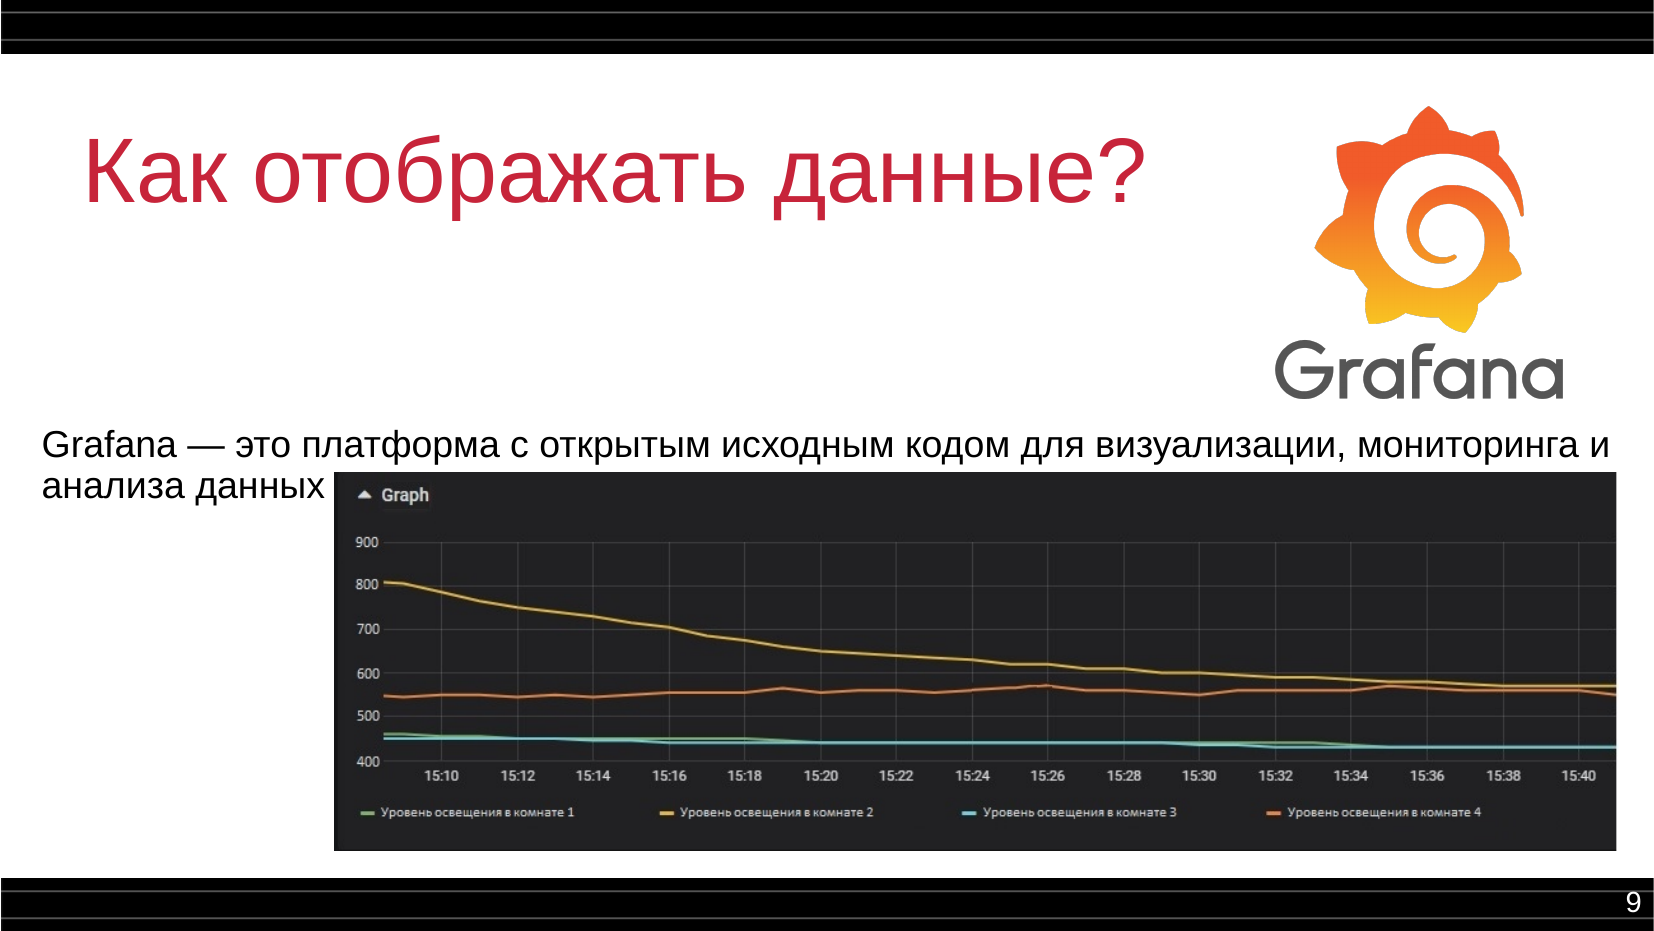

# Как отображать данные?
Grafana — это платформа с открытым исходным кодом для визуализации, мониторинга и анализа данных